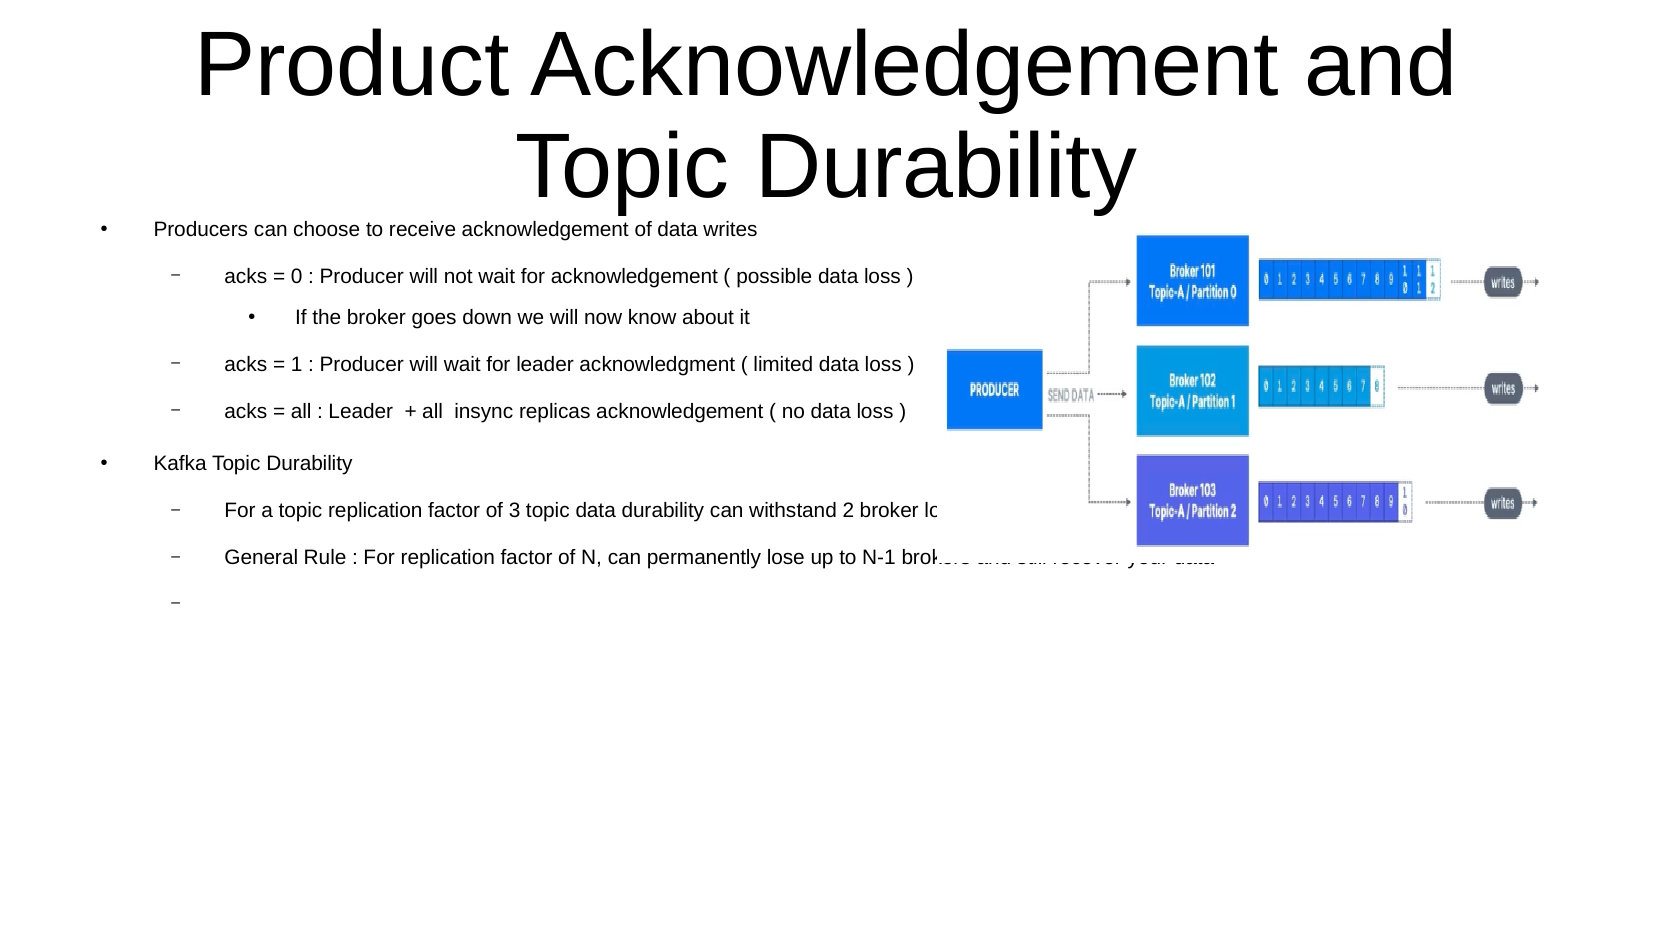

# Product Acknowledgement and Topic Durability
Producers can choose to receive acknowledgement of data writes
acks = 0 : Producer will not wait for acknowledgement ( possible data loss )
If the broker goes down we will now know about it
acks = 1 : Producer will wait for leader acknowledgment ( limited data loss )
acks = all : Leader + all insync replicas acknowledgement ( no data loss )
Kafka Topic Durability
For a topic replication factor of 3 topic data durability can withstand 2 broker loss
General Rule : For replication factor of N, can permanently lose up to N-1 brokers and still recover your data